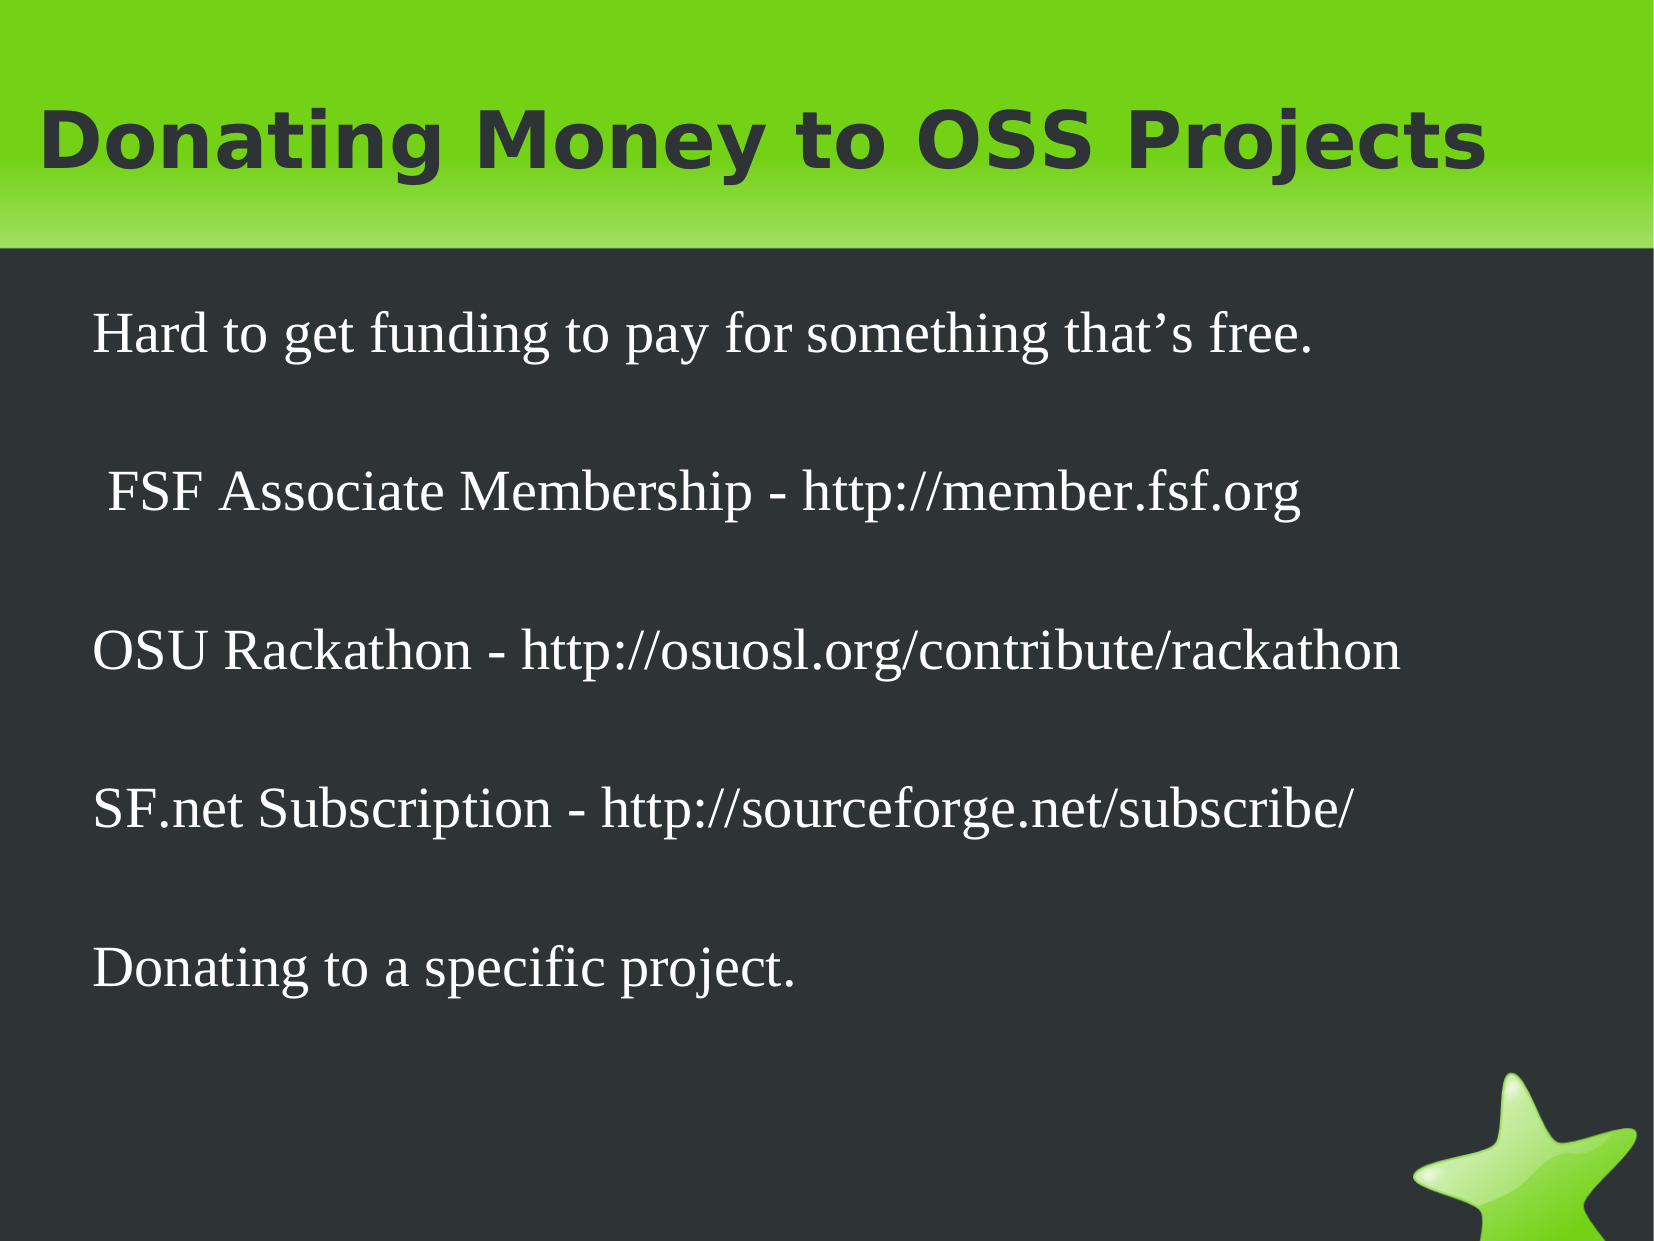

# Donating Money to OSS Projects
Hard to get funding to pay for something that’s free.
 FSF Associate Membership - http://member.fsf.org
OSU Rackathon - http://osuosl.org/contribute/rackathon
SF.net Subscription - http://sourceforge.net/subscribe/
Donating to a specific project.